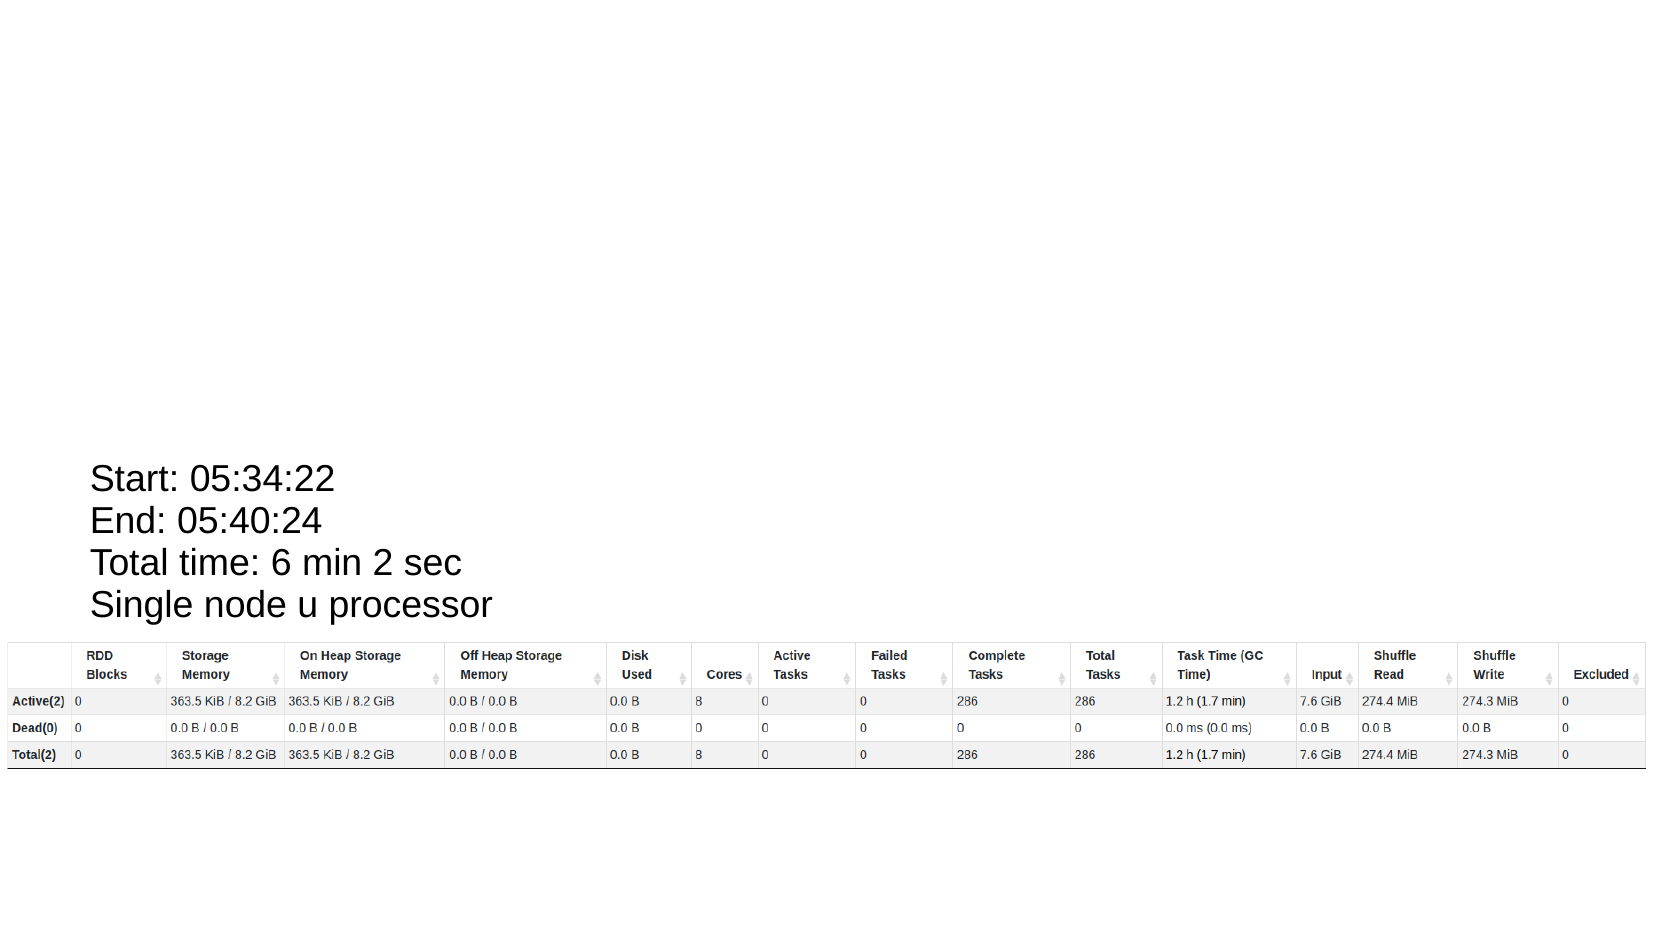

Start: 05:34:22
End: 05:40:24
Total time: 6 min 2 sec
Single node u processor